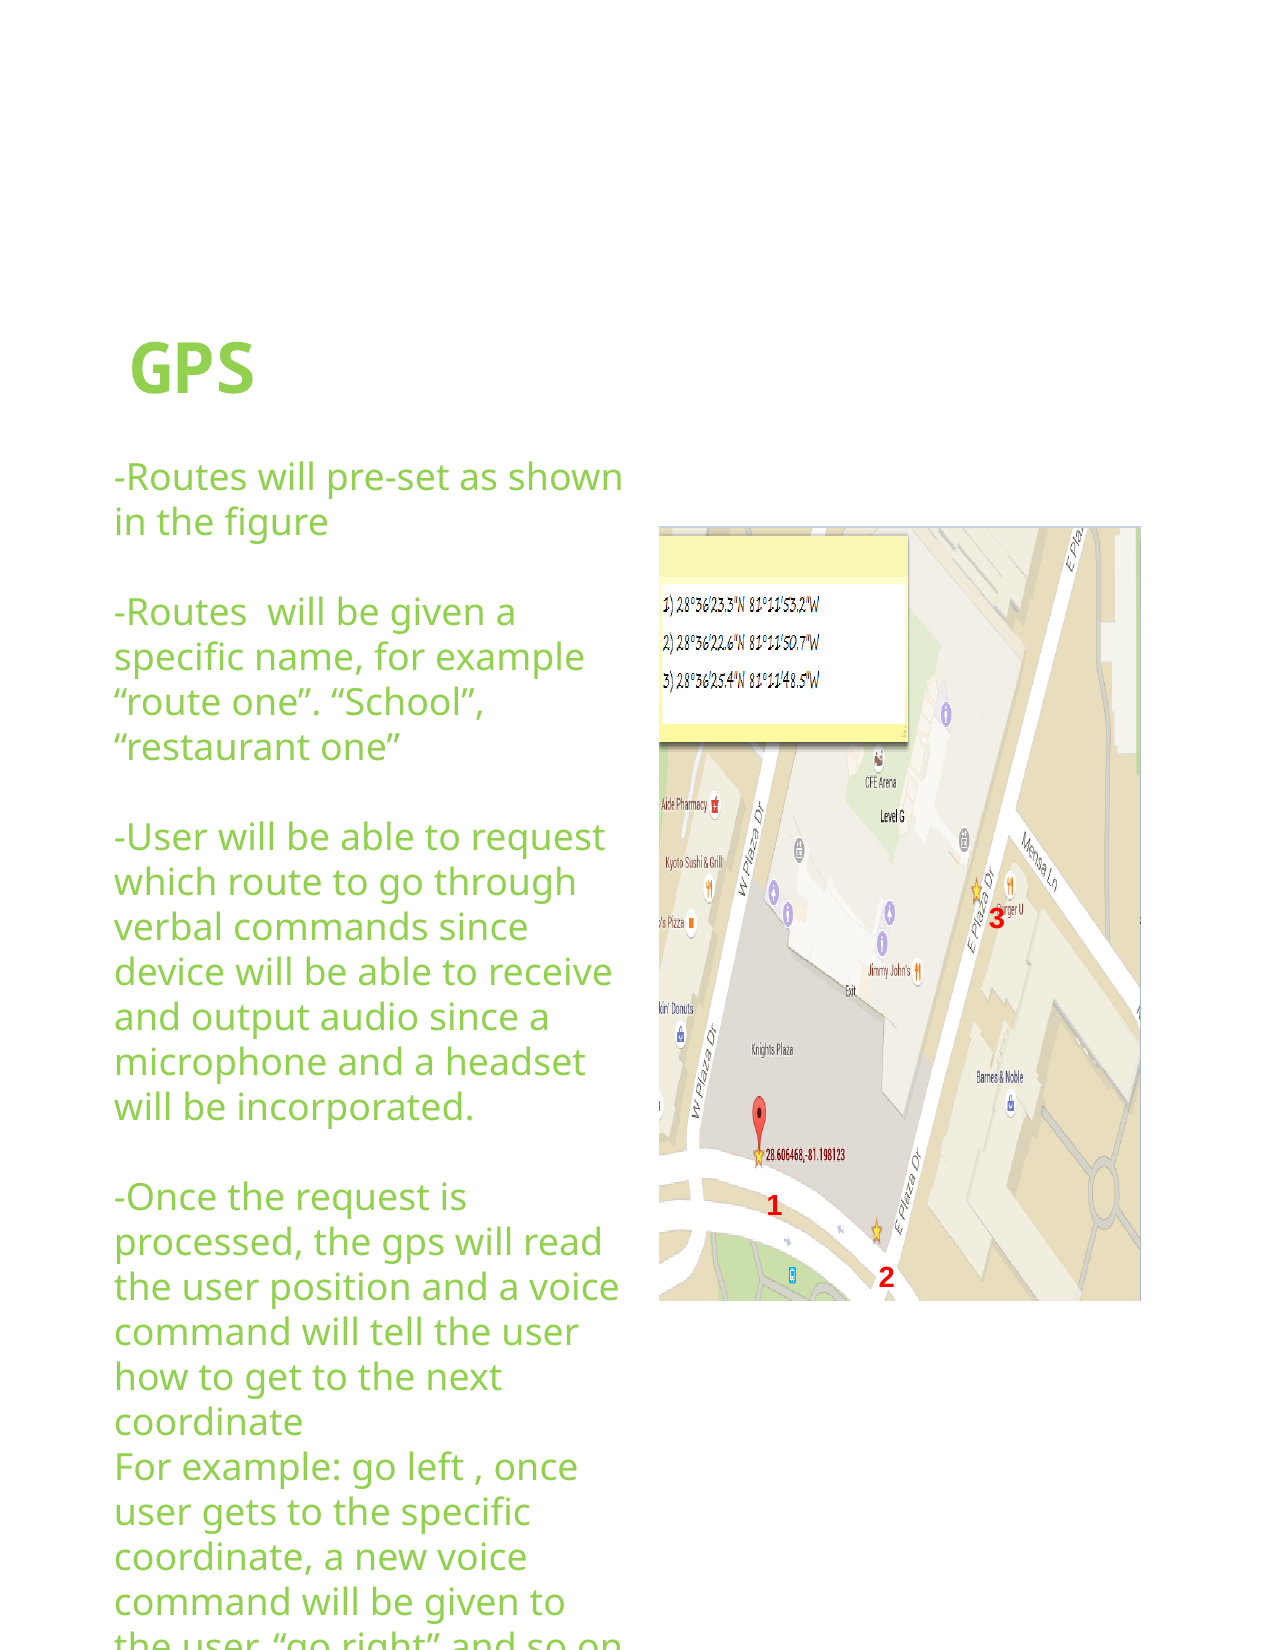

# GPS
-Routes will pre-set as shown in the figure
-Routes will be given a specific name, for example “route one”. “School”, “restaurant one”
-User will be able to request which route to go through verbal commands since device will be able to receive and output audio since a microphone and a headset will be incorporated.
-Once the request is processed, the gps will read the user position and a voice command will tell the user how to get to the next coordinate
For example: go left , once user gets to the specific coordinate, a new voice command will be given to the user, “go right” and so on until the user gets to the final destination.
3
1
2